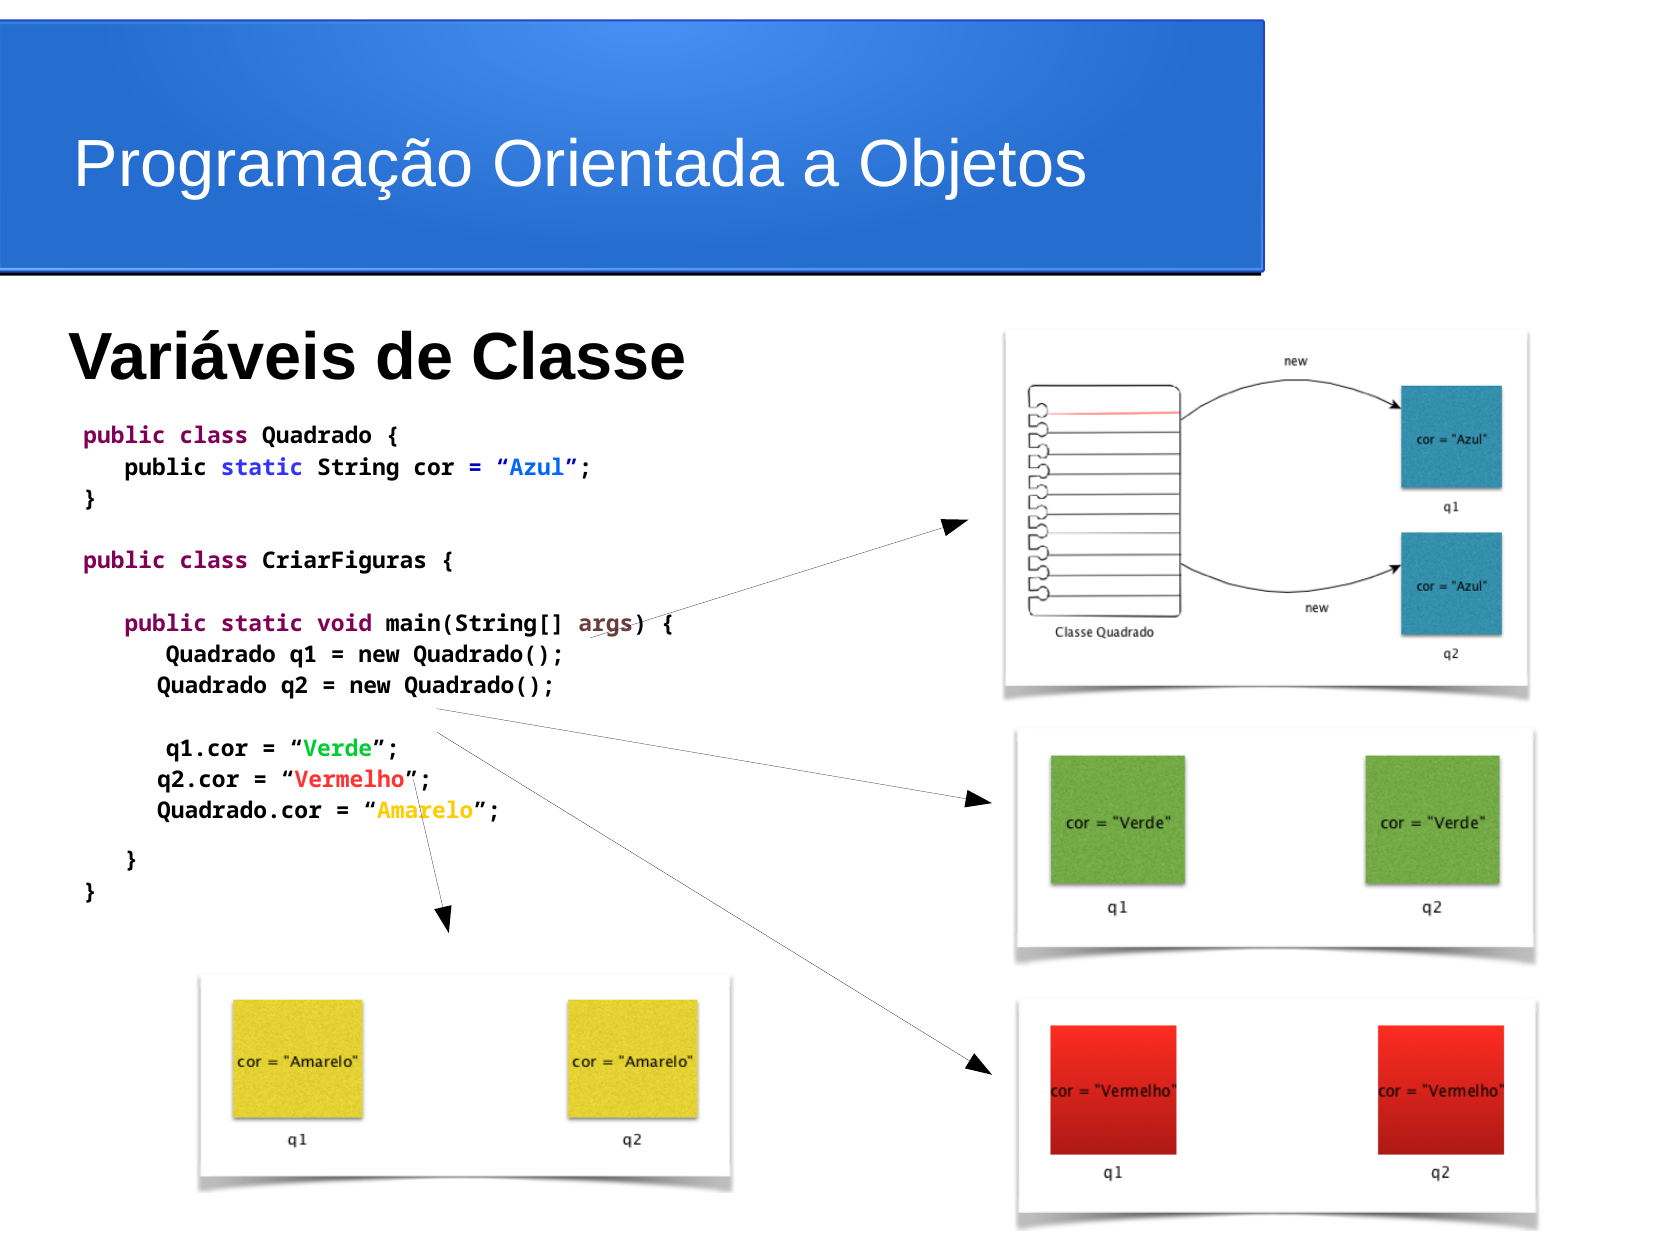

Programação Orientada a Objetos
# Variáveis de Classe
public class Quadrado {
 public static String cor = “Azul”;
}
public class CriarFiguras {
 public static void main(String[] args) {
 Quadrado q1 = new Quadrado();
 	Quadrado q2 = new Quadrado();
 q1.cor = “Verde”;
	q2.cor = “Vermelho”;
	Quadrado.cor = “Amarelo”;
 }
}